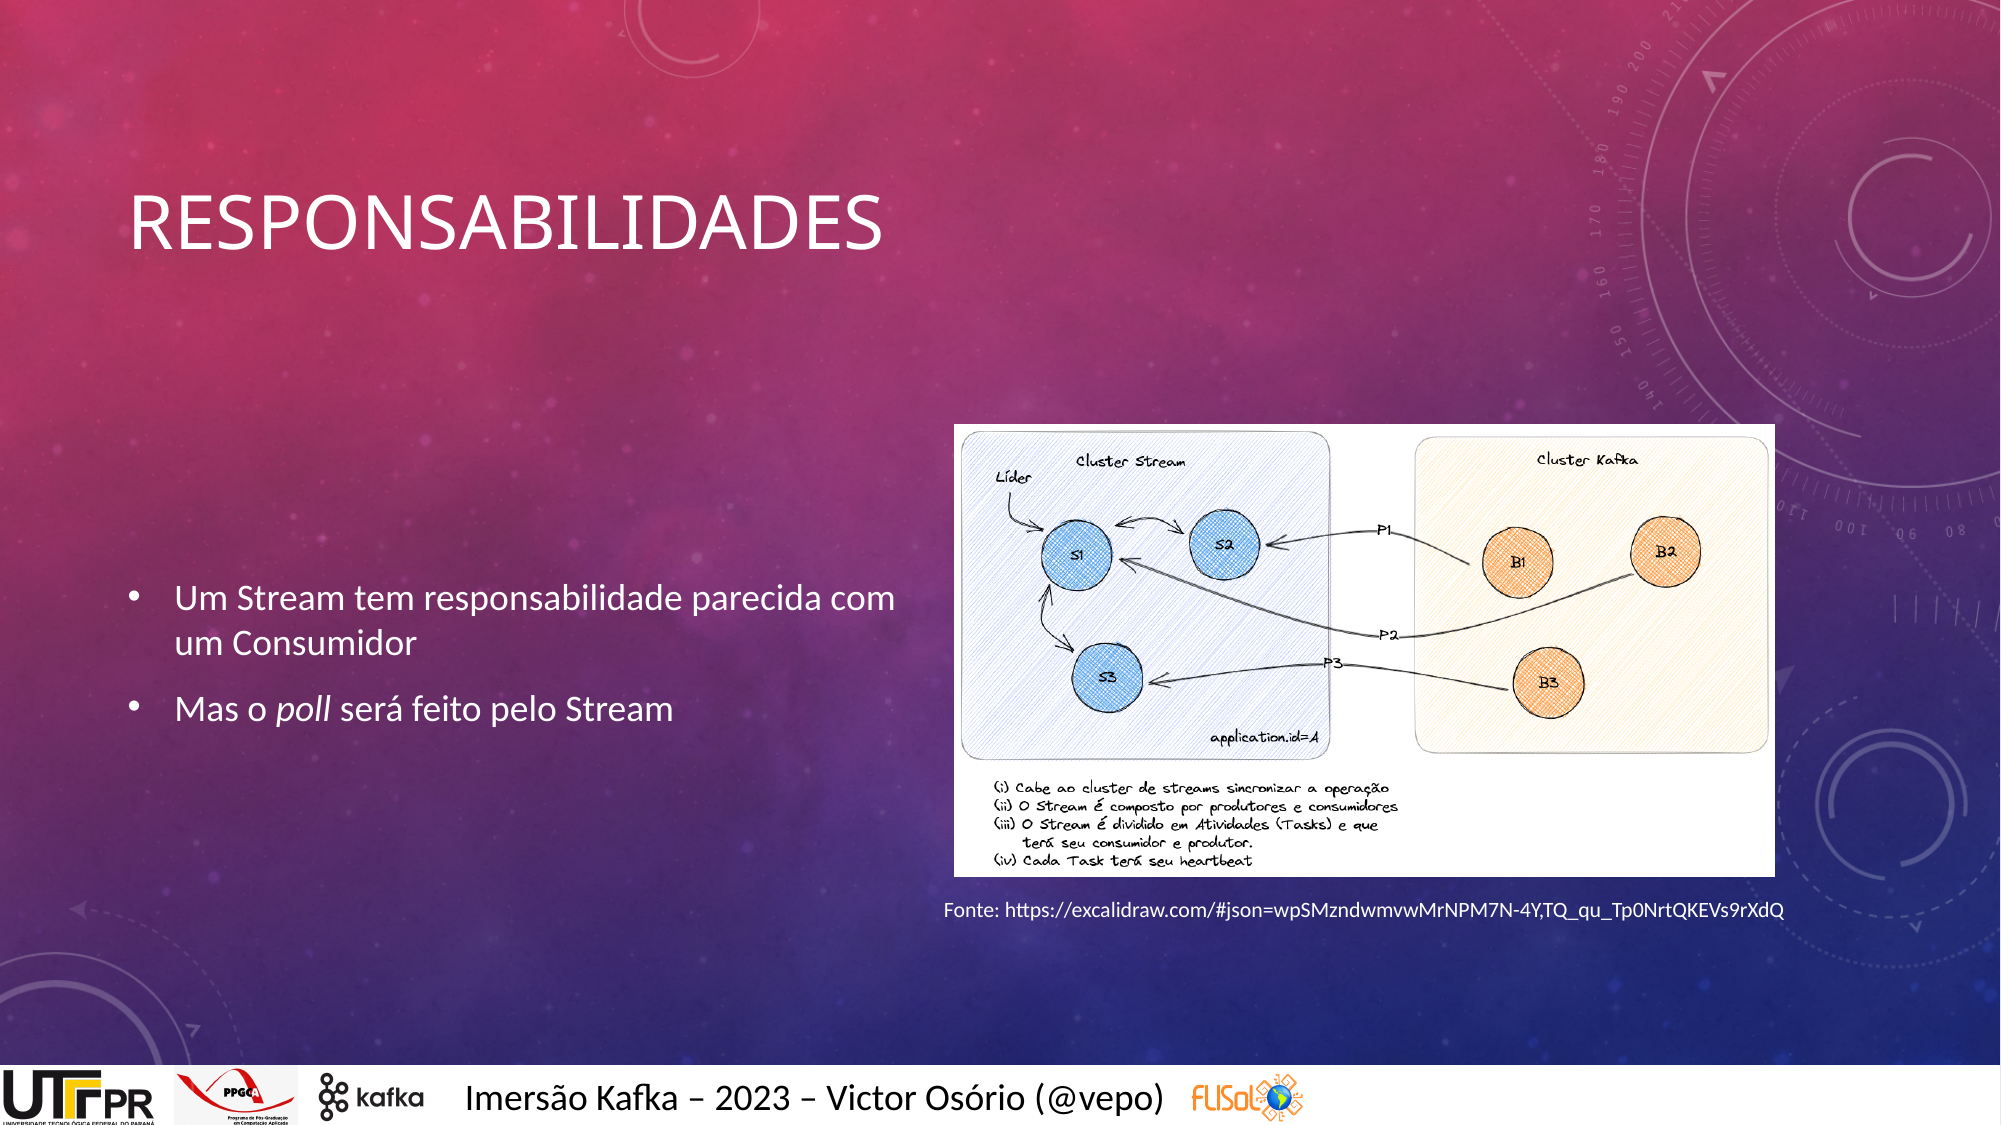

# Responsabilidades
Um Stream tem responsabilidade parecida com um Consumidor
Mas o poll será feito pelo Stream
Fonte: https://excalidraw.com/#json=wpSMzndwmvwMrNPM7N-4Y,TQ_qu_Tp0NrtQKEVs9rXdQ